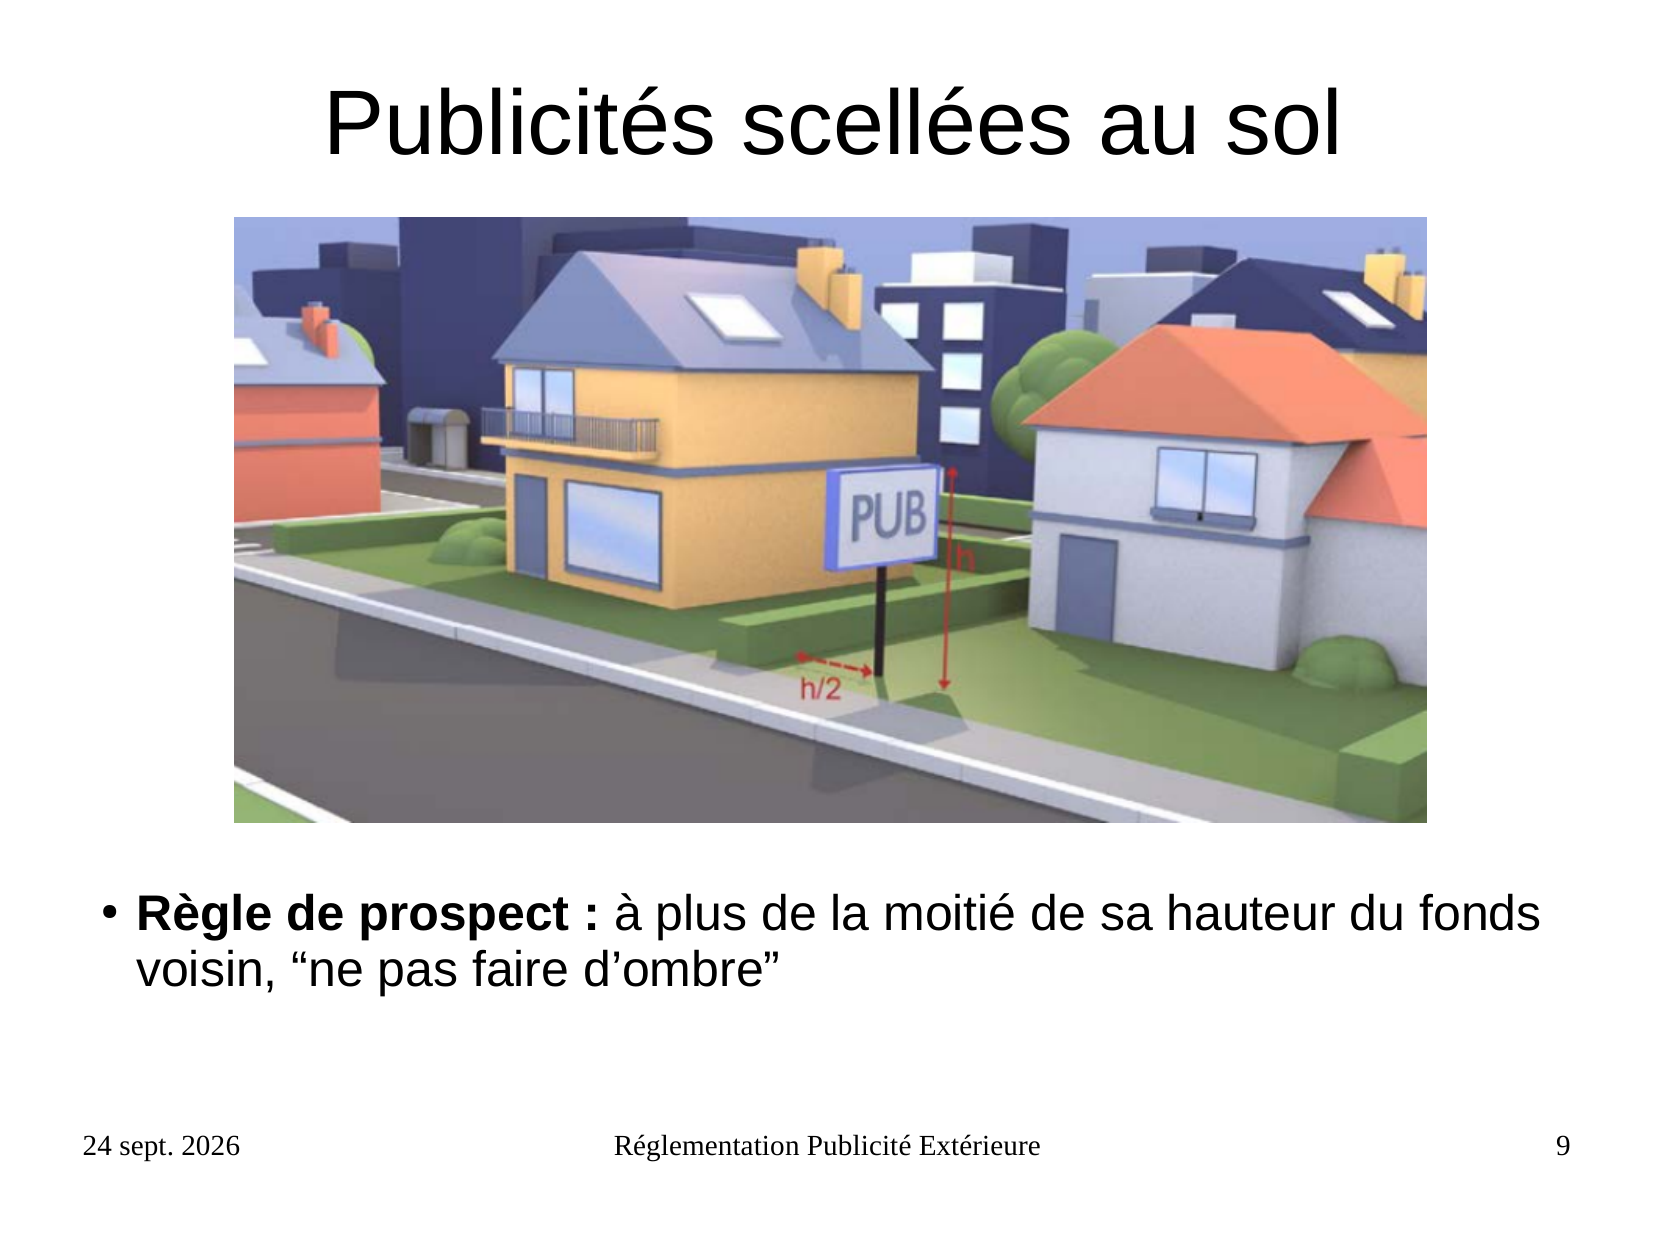

# Publicités scellées au sol
Règle de prospect : à plus de la moitié de sa hauteur du fonds voisin, “ne pas faire d’ombre”
Réglementation Publicité Extérieure
9